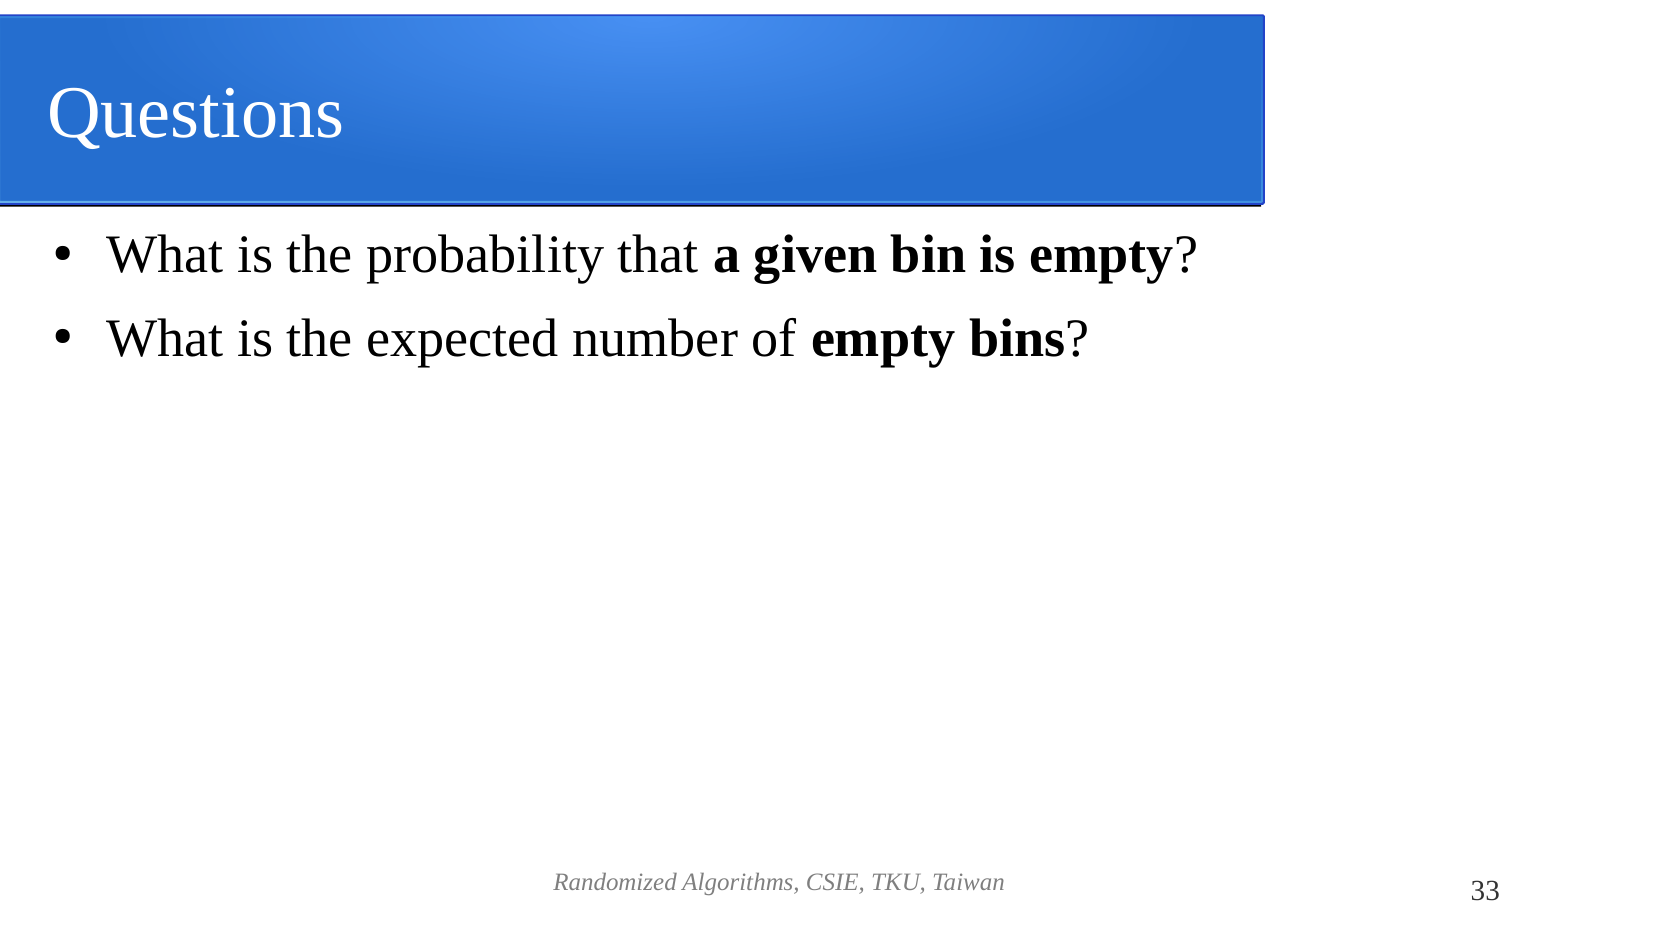

# Questions
What is the probability that a given bin is empty?
What is the expected number of empty bins?
Randomized Algorithms, CSIE, TKU, Taiwan
33